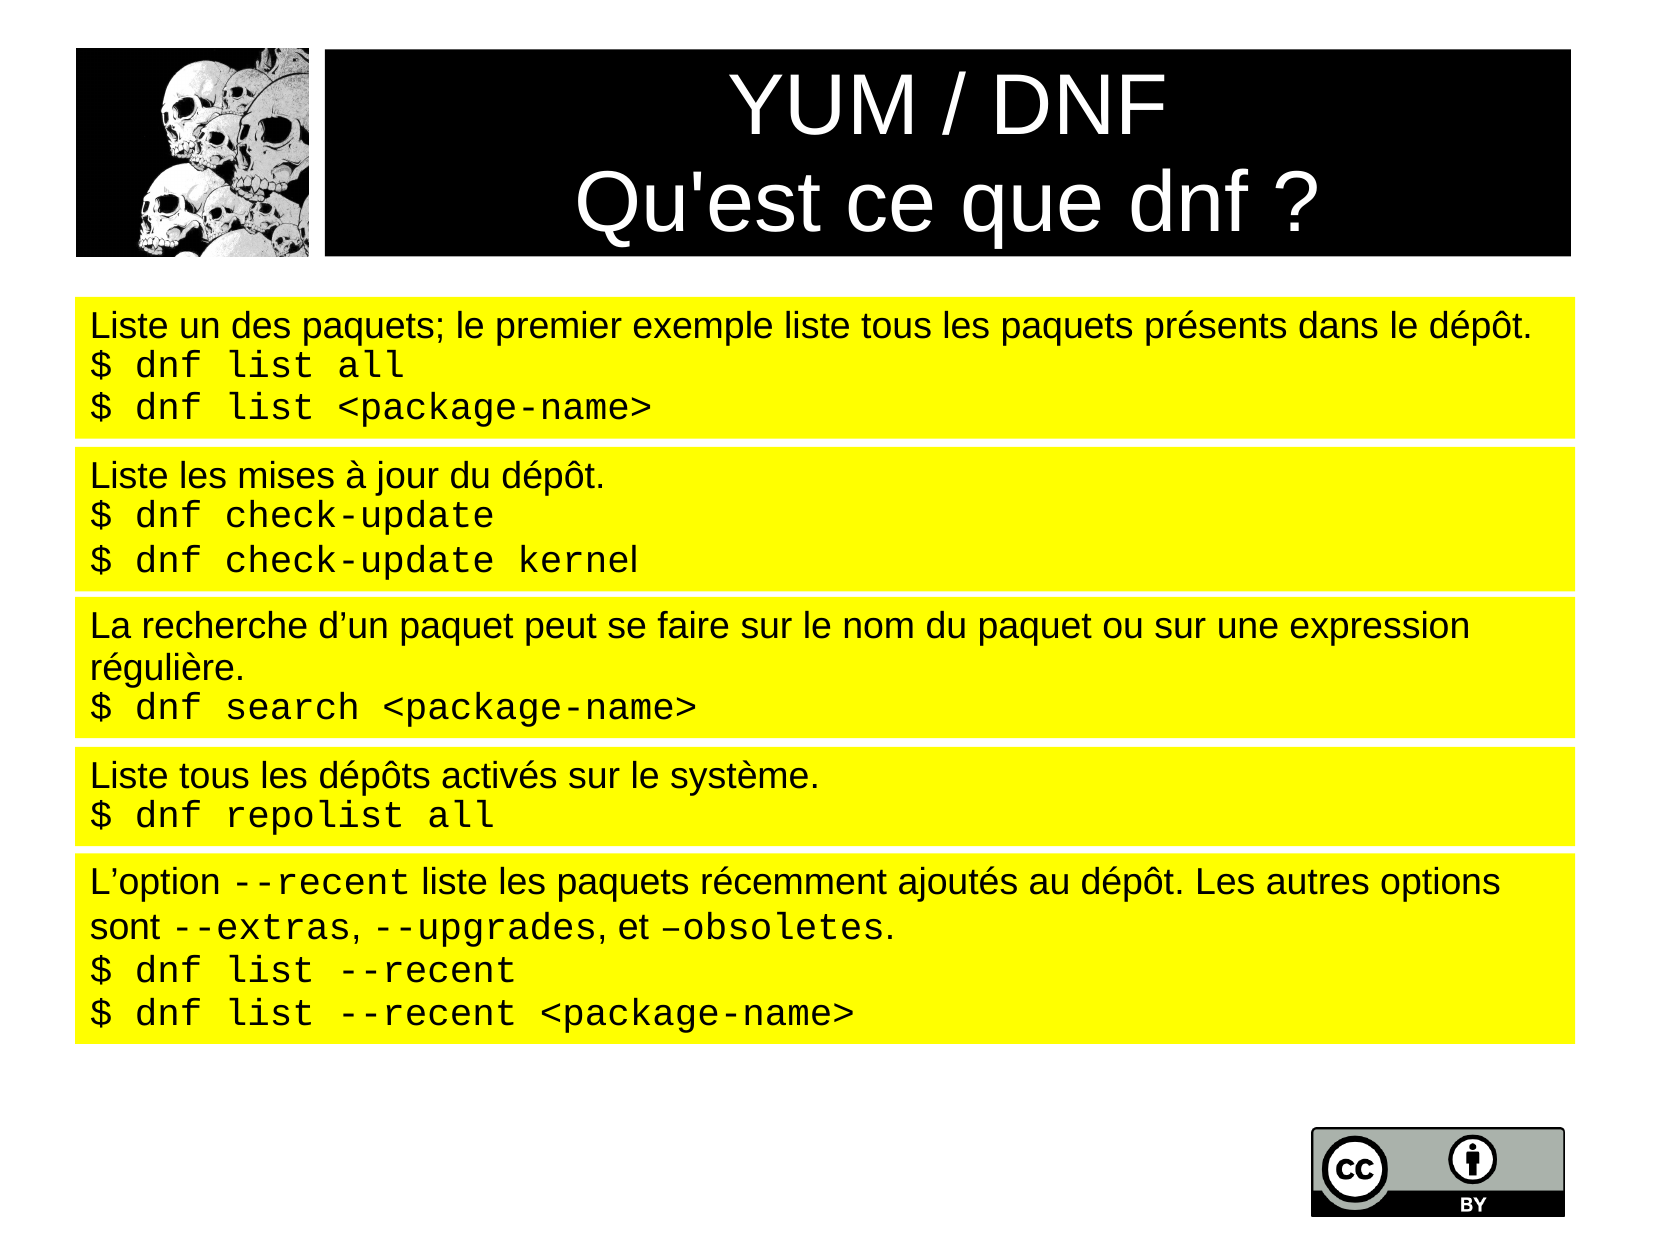

# YUM / DNF Qu'est ce que dnf ?
Liste un des paquets; le premier exemple liste tous les paquets présents dans le dépôt.
$ dnf list all
$ dnf list <package-name>
Liste les mises à jour du dépôt.
$ dnf check-update
$ dnf check-update kernel
La recherche d’un paquet peut se faire sur le nom du paquet ou sur une expression régulière.
$ dnf search <package-name>
Liste tous les dépôts activés sur le système.
$ dnf repolist all
L’option --recent liste les paquets récemment ajoutés au dépôt. Les autres options sont --extras, --upgrades, et –obsoletes.
$ dnf list --recent
$ dnf list --recent <package-name>